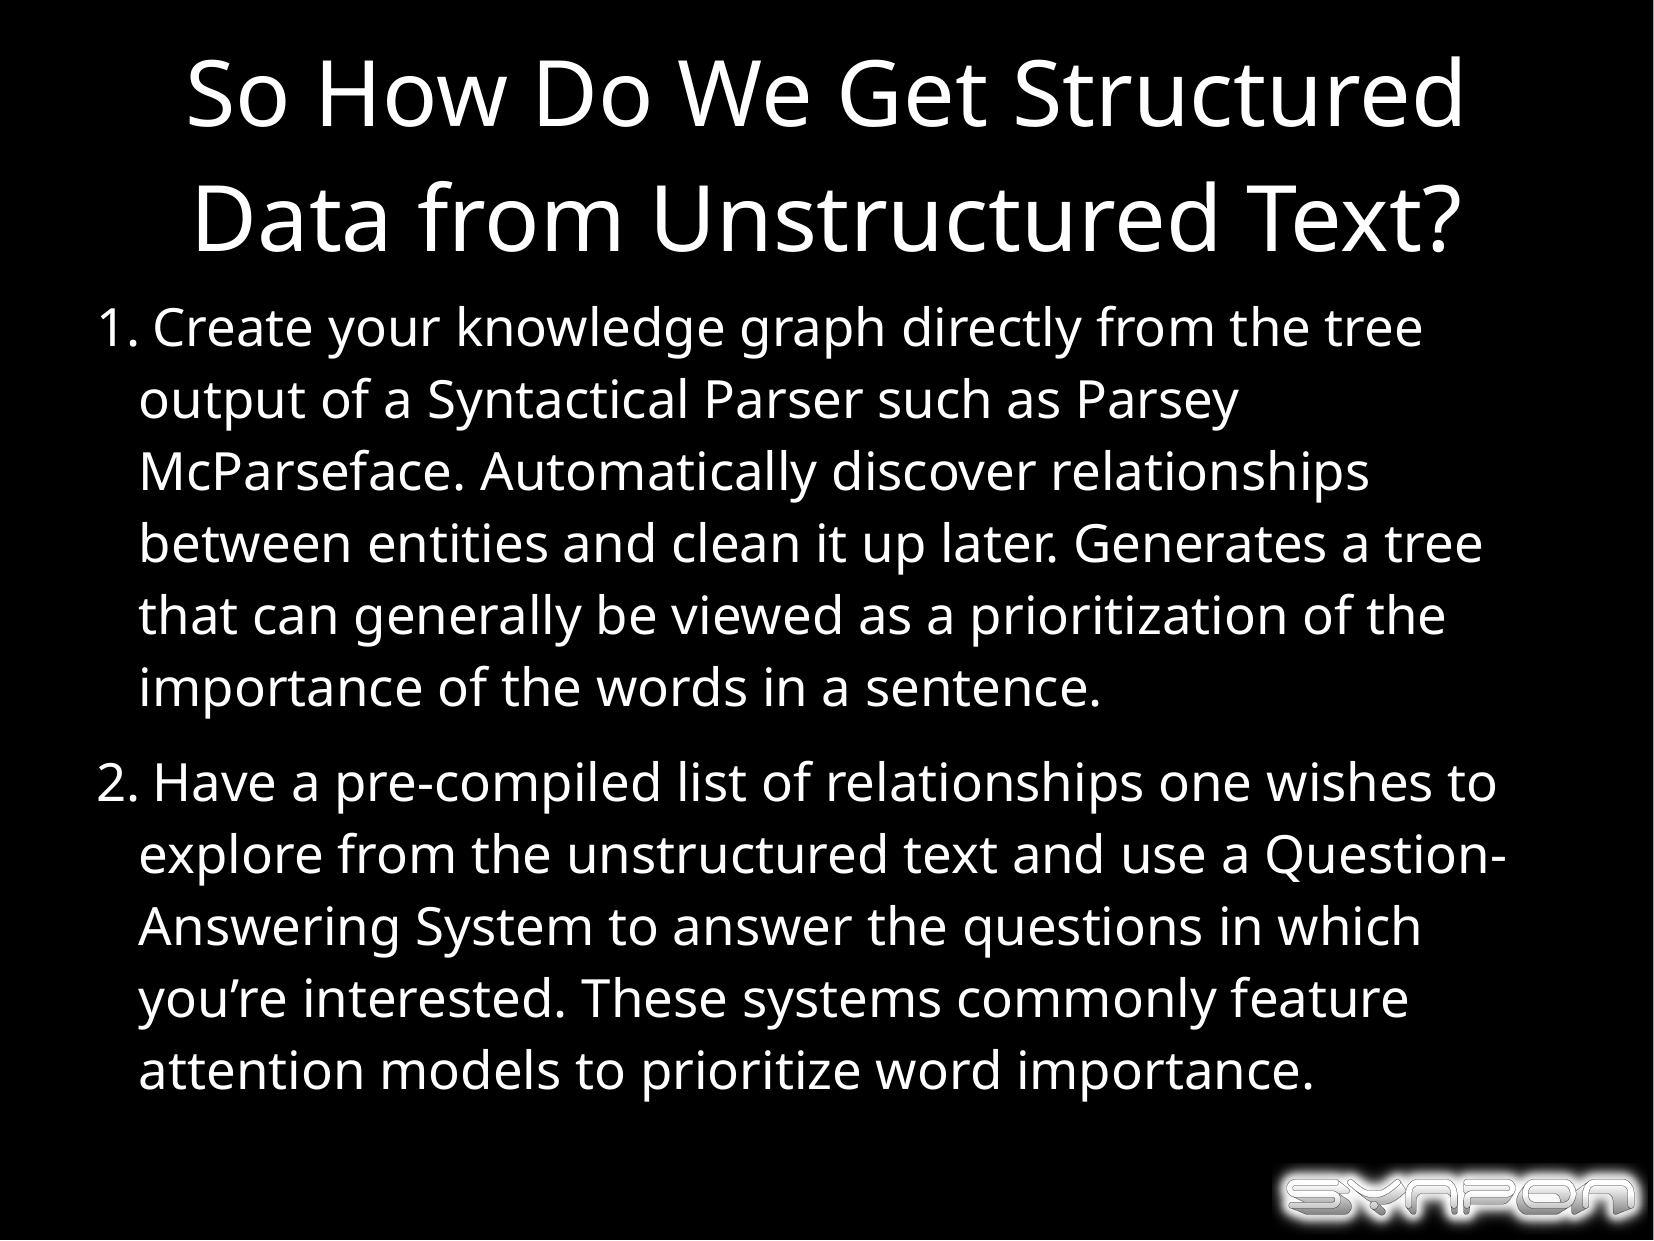

# So How Do We Get Structured Data from Unstructured Text?
 Create your knowledge graph directly from the tree output of a Syntactical Parser such as Parsey McParseface. Automatically discover relationships between entities and clean it up later. Generates a tree that can generally be viewed as a prioritization of the importance of the words in a sentence.
 Have a pre-compiled list of relationships one wishes to explore from the unstructured text and use a Question-Answering System to answer the questions in which you’re interested. These systems commonly feature attention models to prioritize word importance.